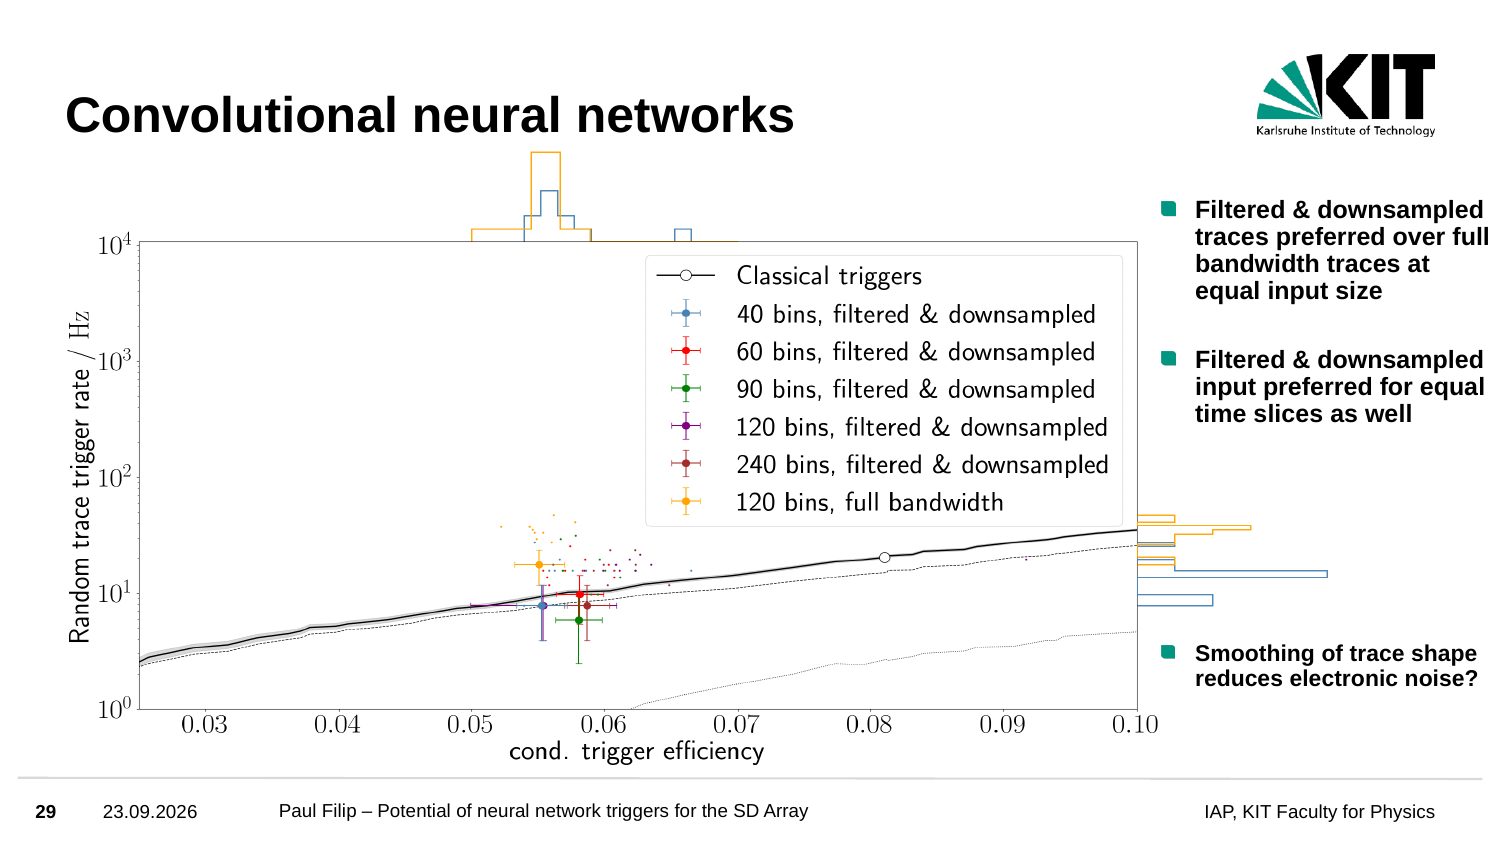

# Convolutional neural networks
Filtered & downsampled traces preferred over full bandwidth traces at equal input size
Filtered & downsampled input preferred for equal time slices as well
Smoothing of trace shape reduces electronic noise?
29